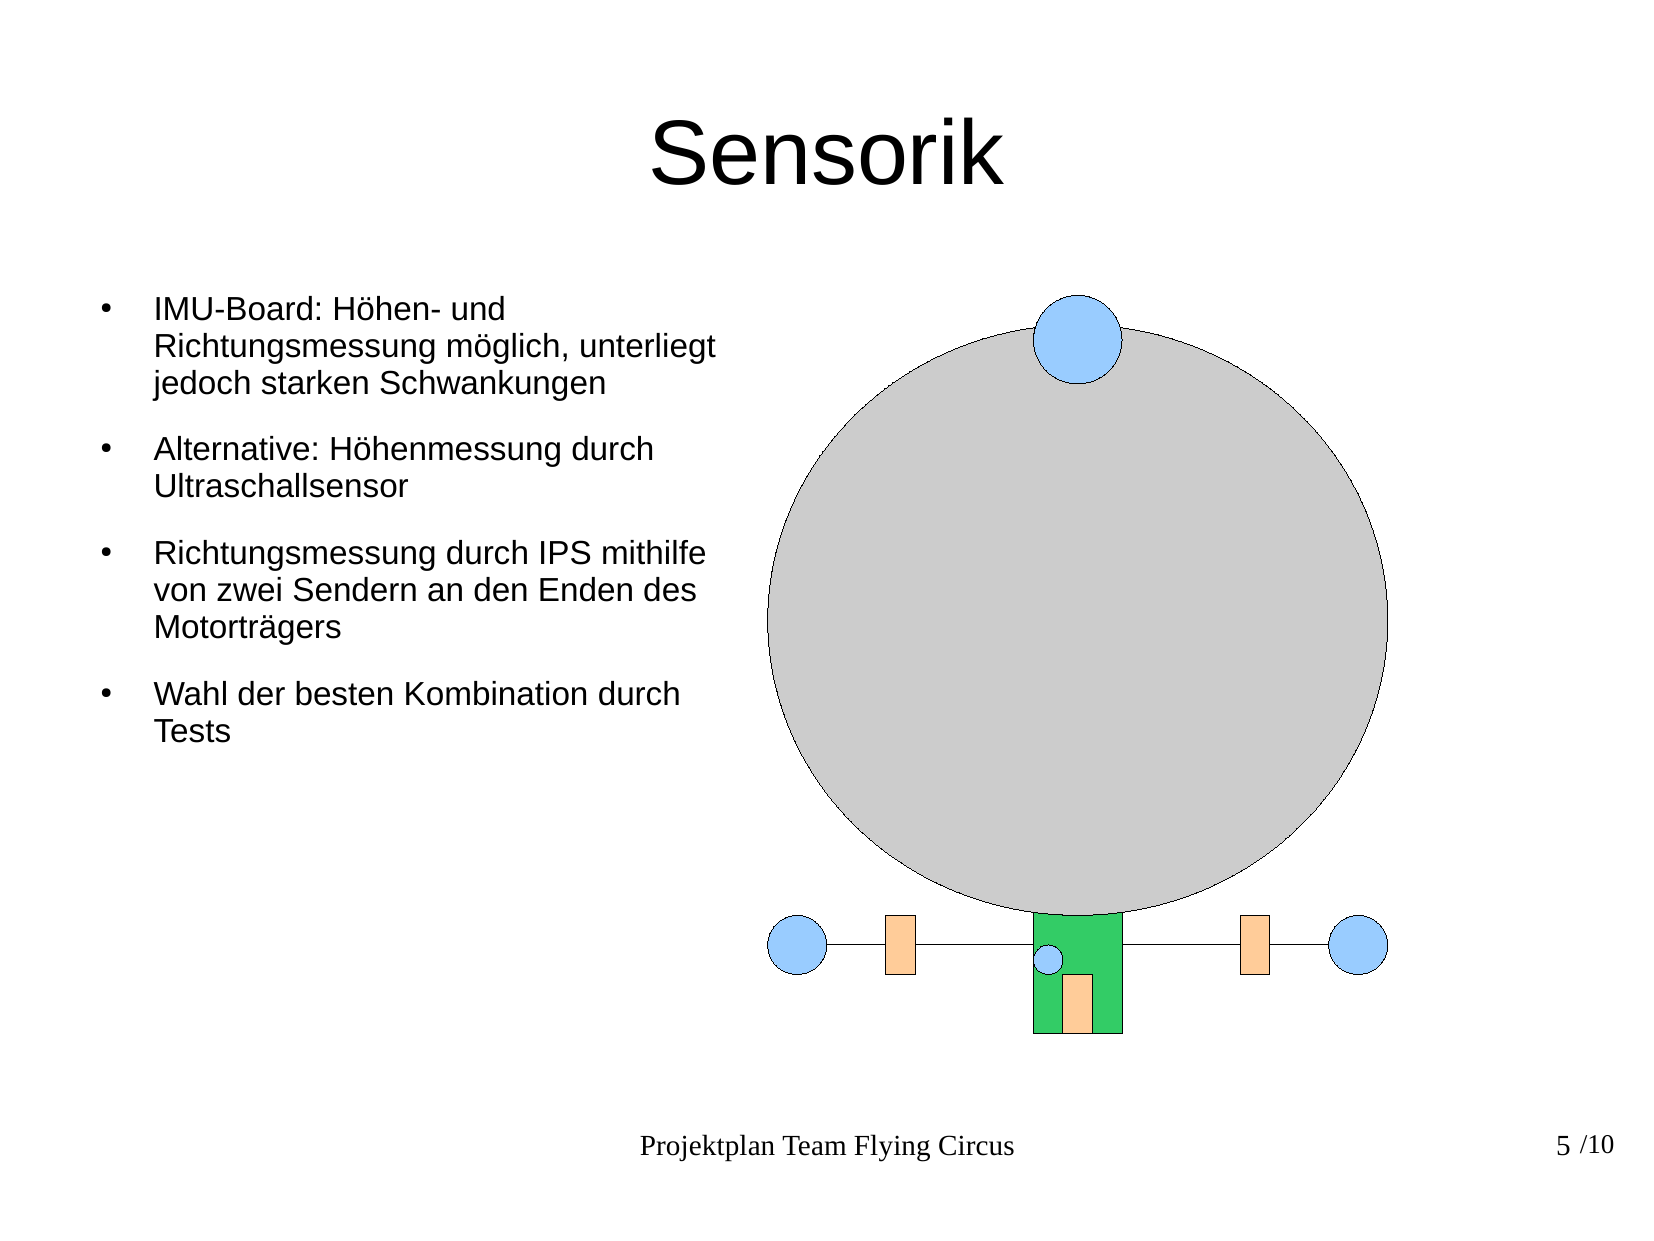

# Sensorik
IMU-Board: Höhen- und Richtungsmessung möglich, unterliegt jedoch starken Schwankungen
Alternative: Höhenmessung durch Ultraschallsensor
Richtungsmessung durch IPS mithilfe von zwei Sendern an den Enden des Motorträgers
Wahl der besten Kombination durch Tests
/10
Projektplan Team Flying Circus
5